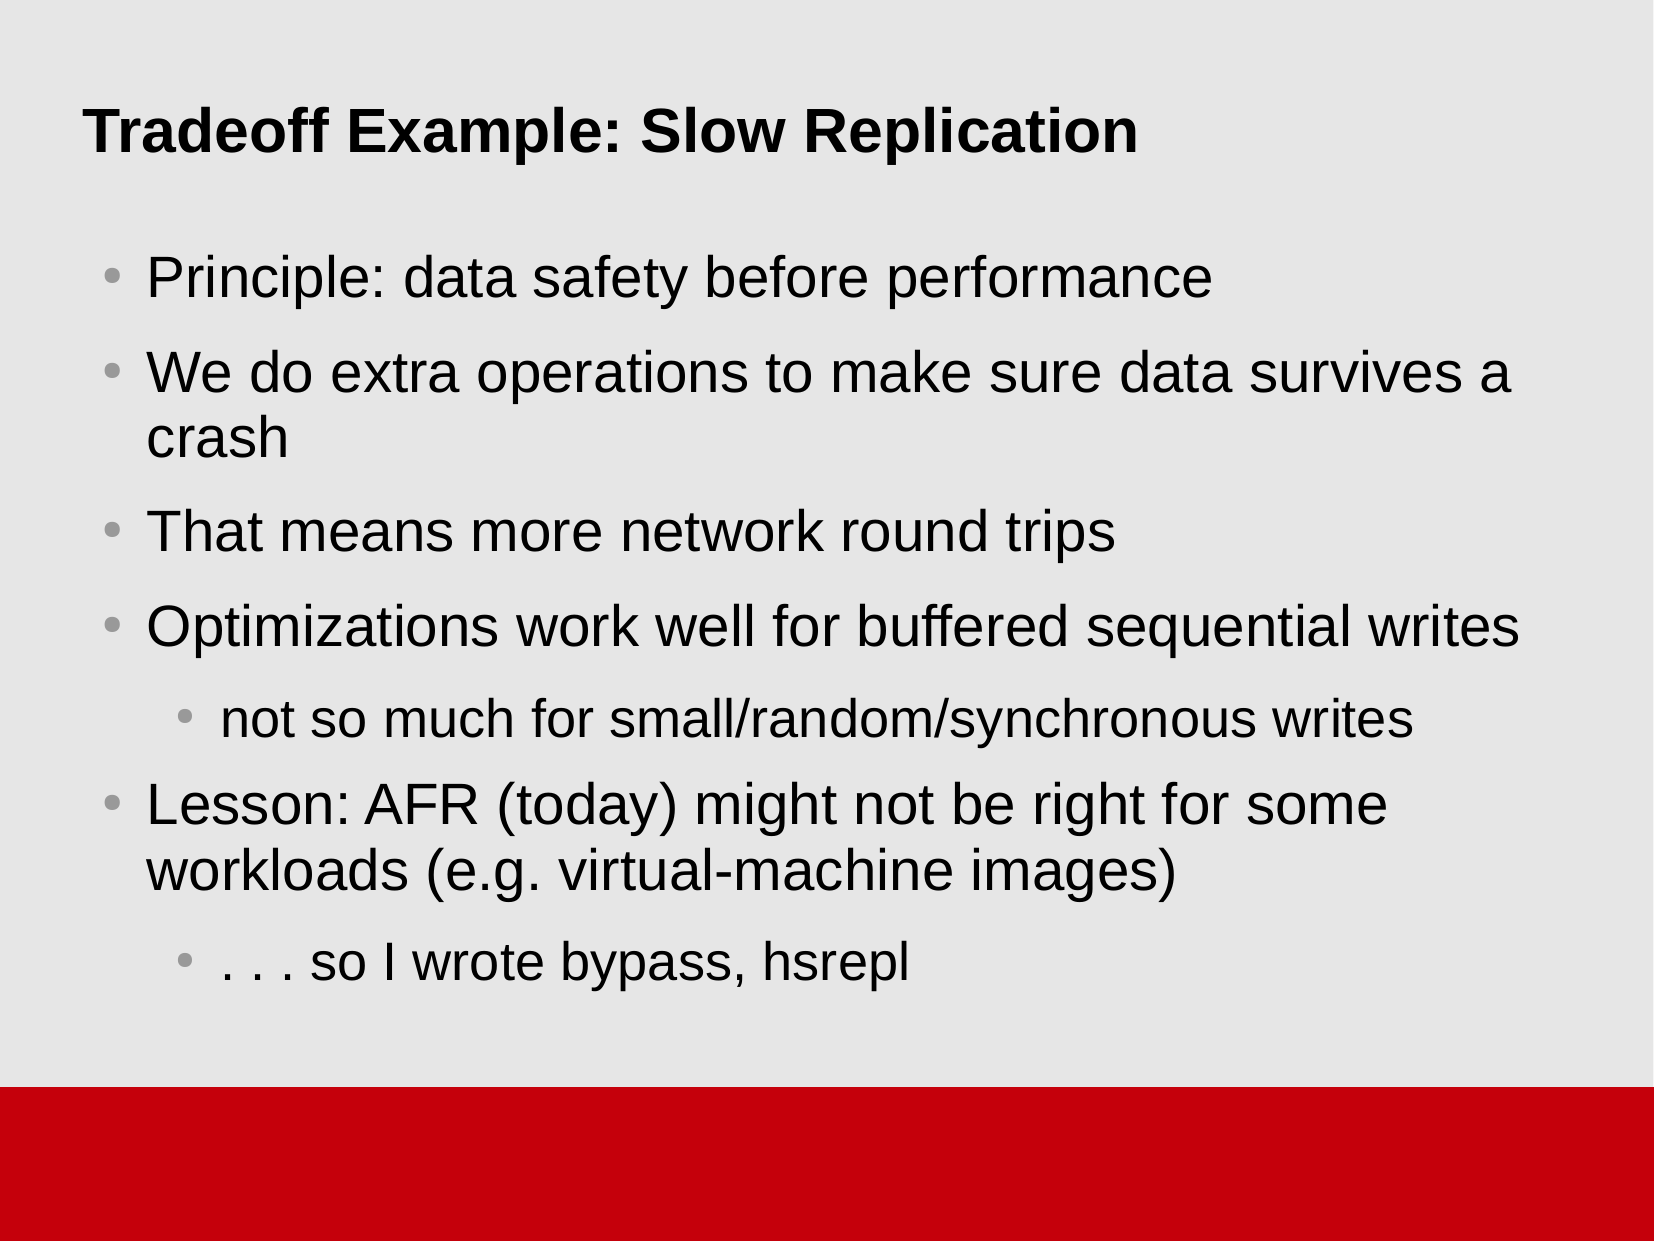

# Tradeoff Example: Slow Replication
Principle: data safety before performance
We do extra operations to make sure data survives a crash
That means more network round trips
Optimizations work well for buffered sequential writes
not so much for small/random/synchronous writes
Lesson: AFR (today) might not be right for some workloads (e.g. virtual-machine images)
. . . so I wrote bypass, hsrepl